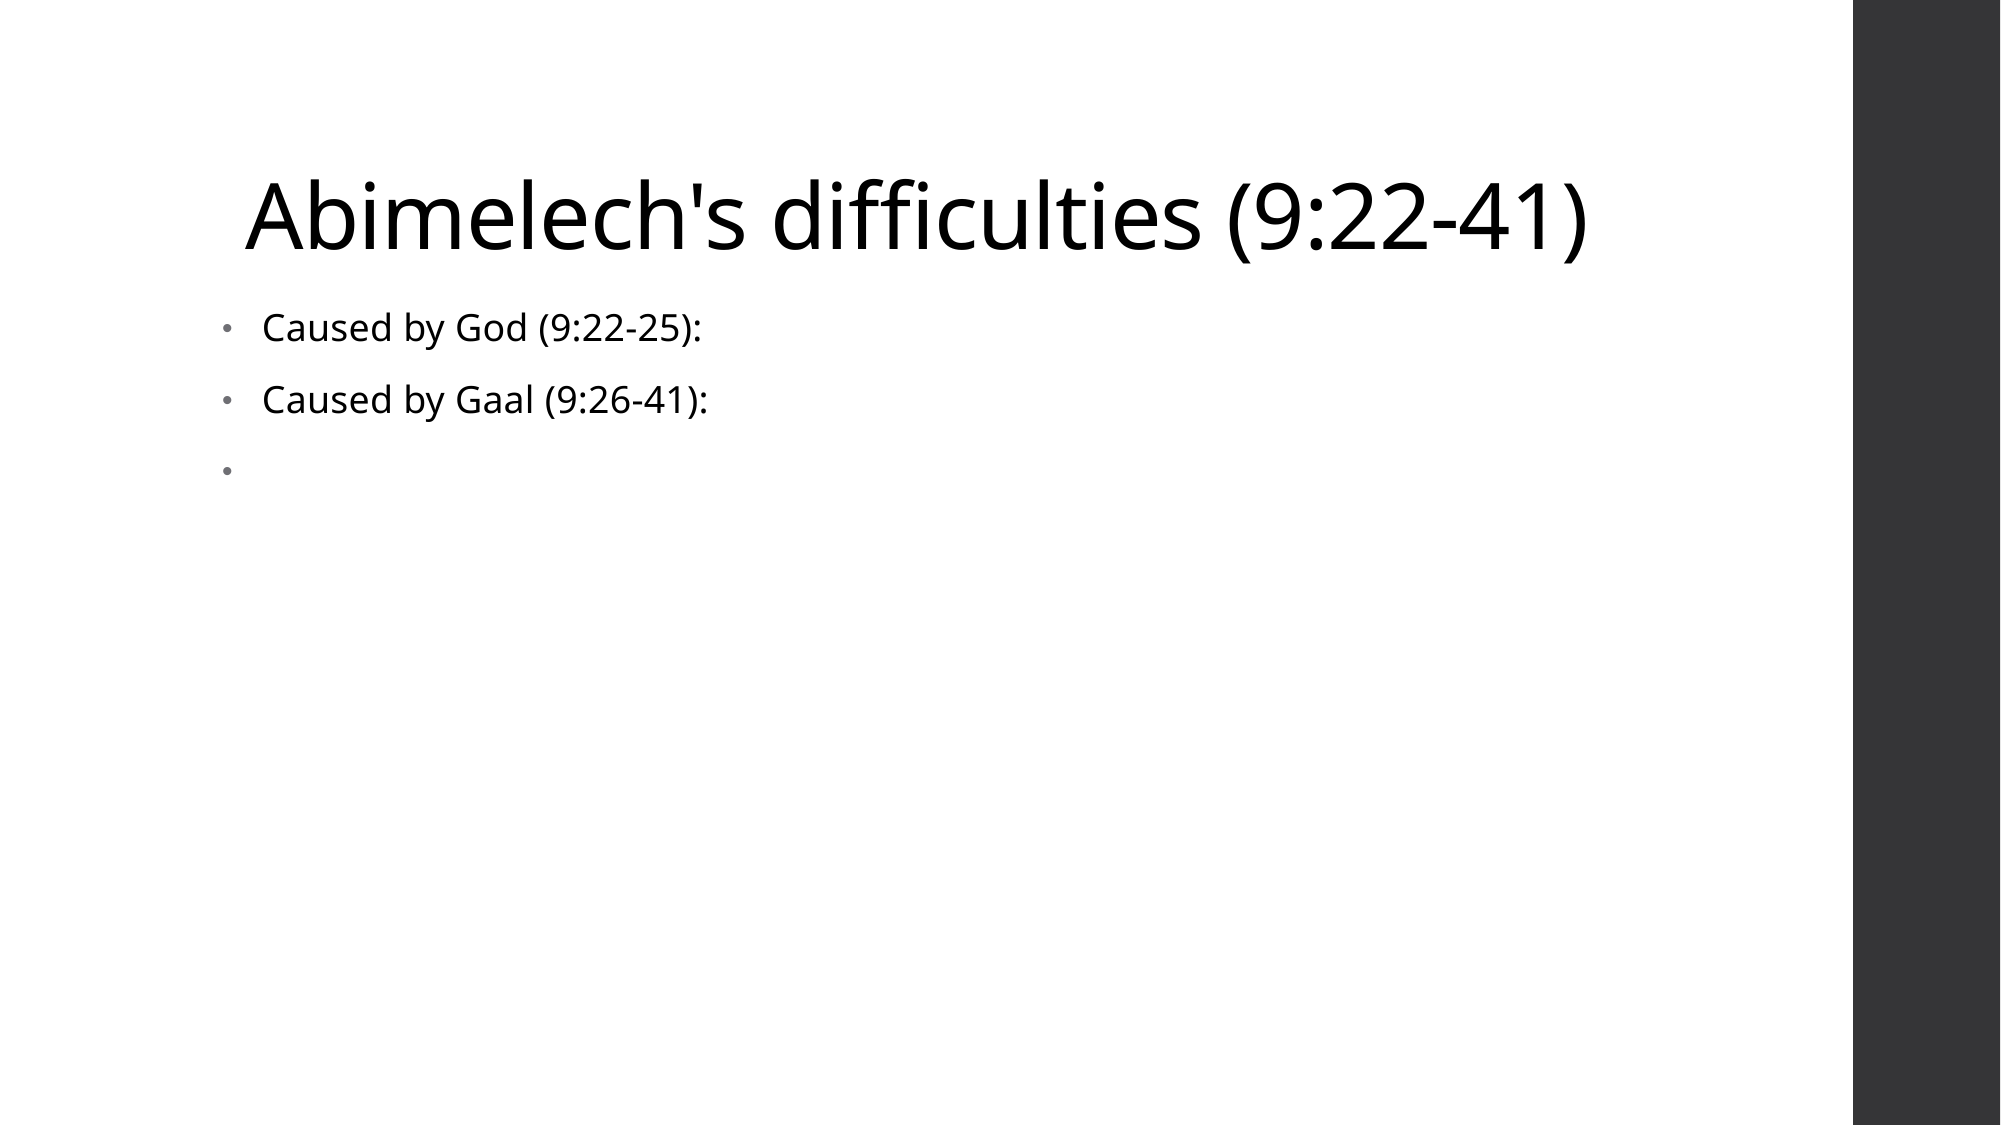

# Abimelech's difficulties (9:22-41)
 Caused by God (9:22-25):
 Caused by Gaal (9:26-41):